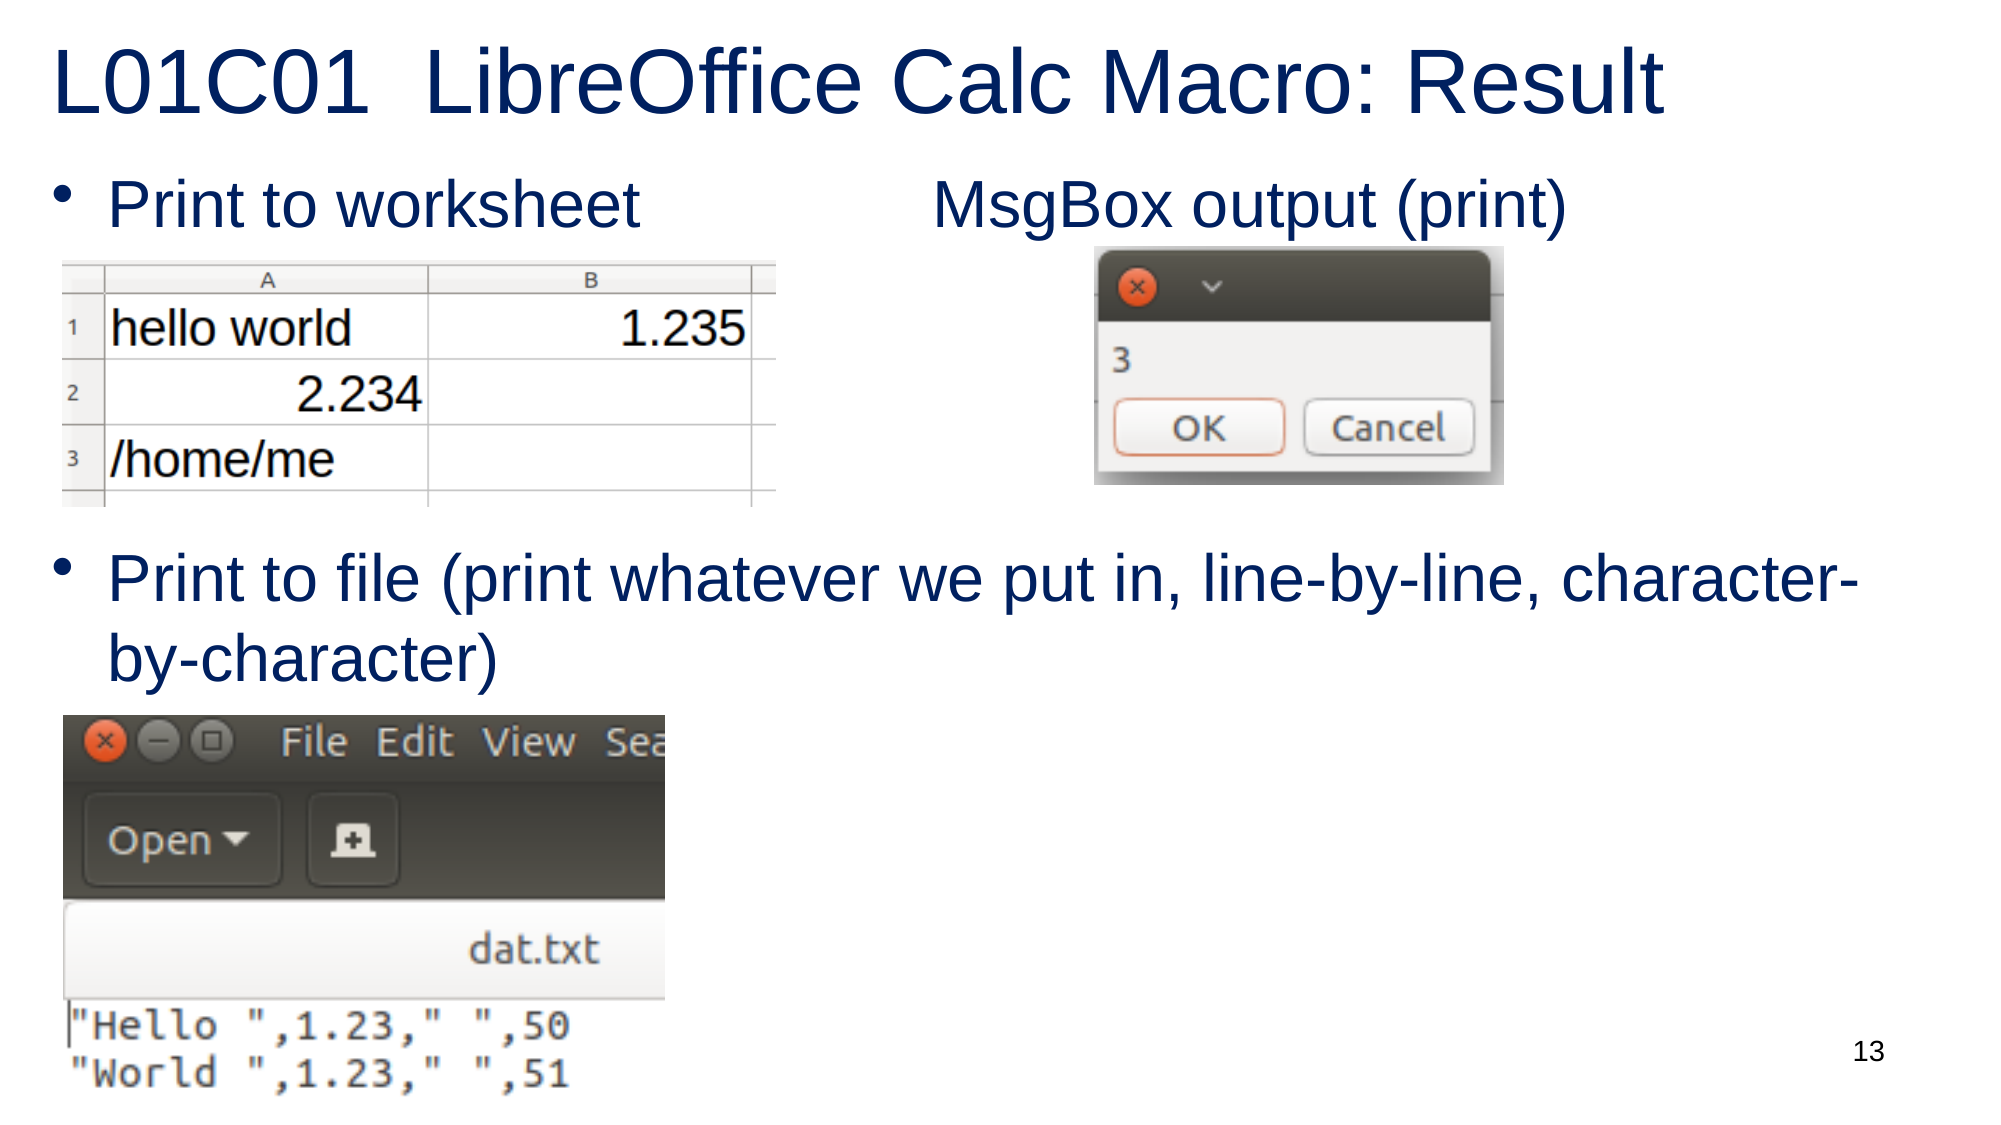

# L01C01 LibreOffice Calc Macro: Result
Print to worksheet				MsgBox output (print)
Print to file (print whatever we put in, line-by-line, character-by-character)